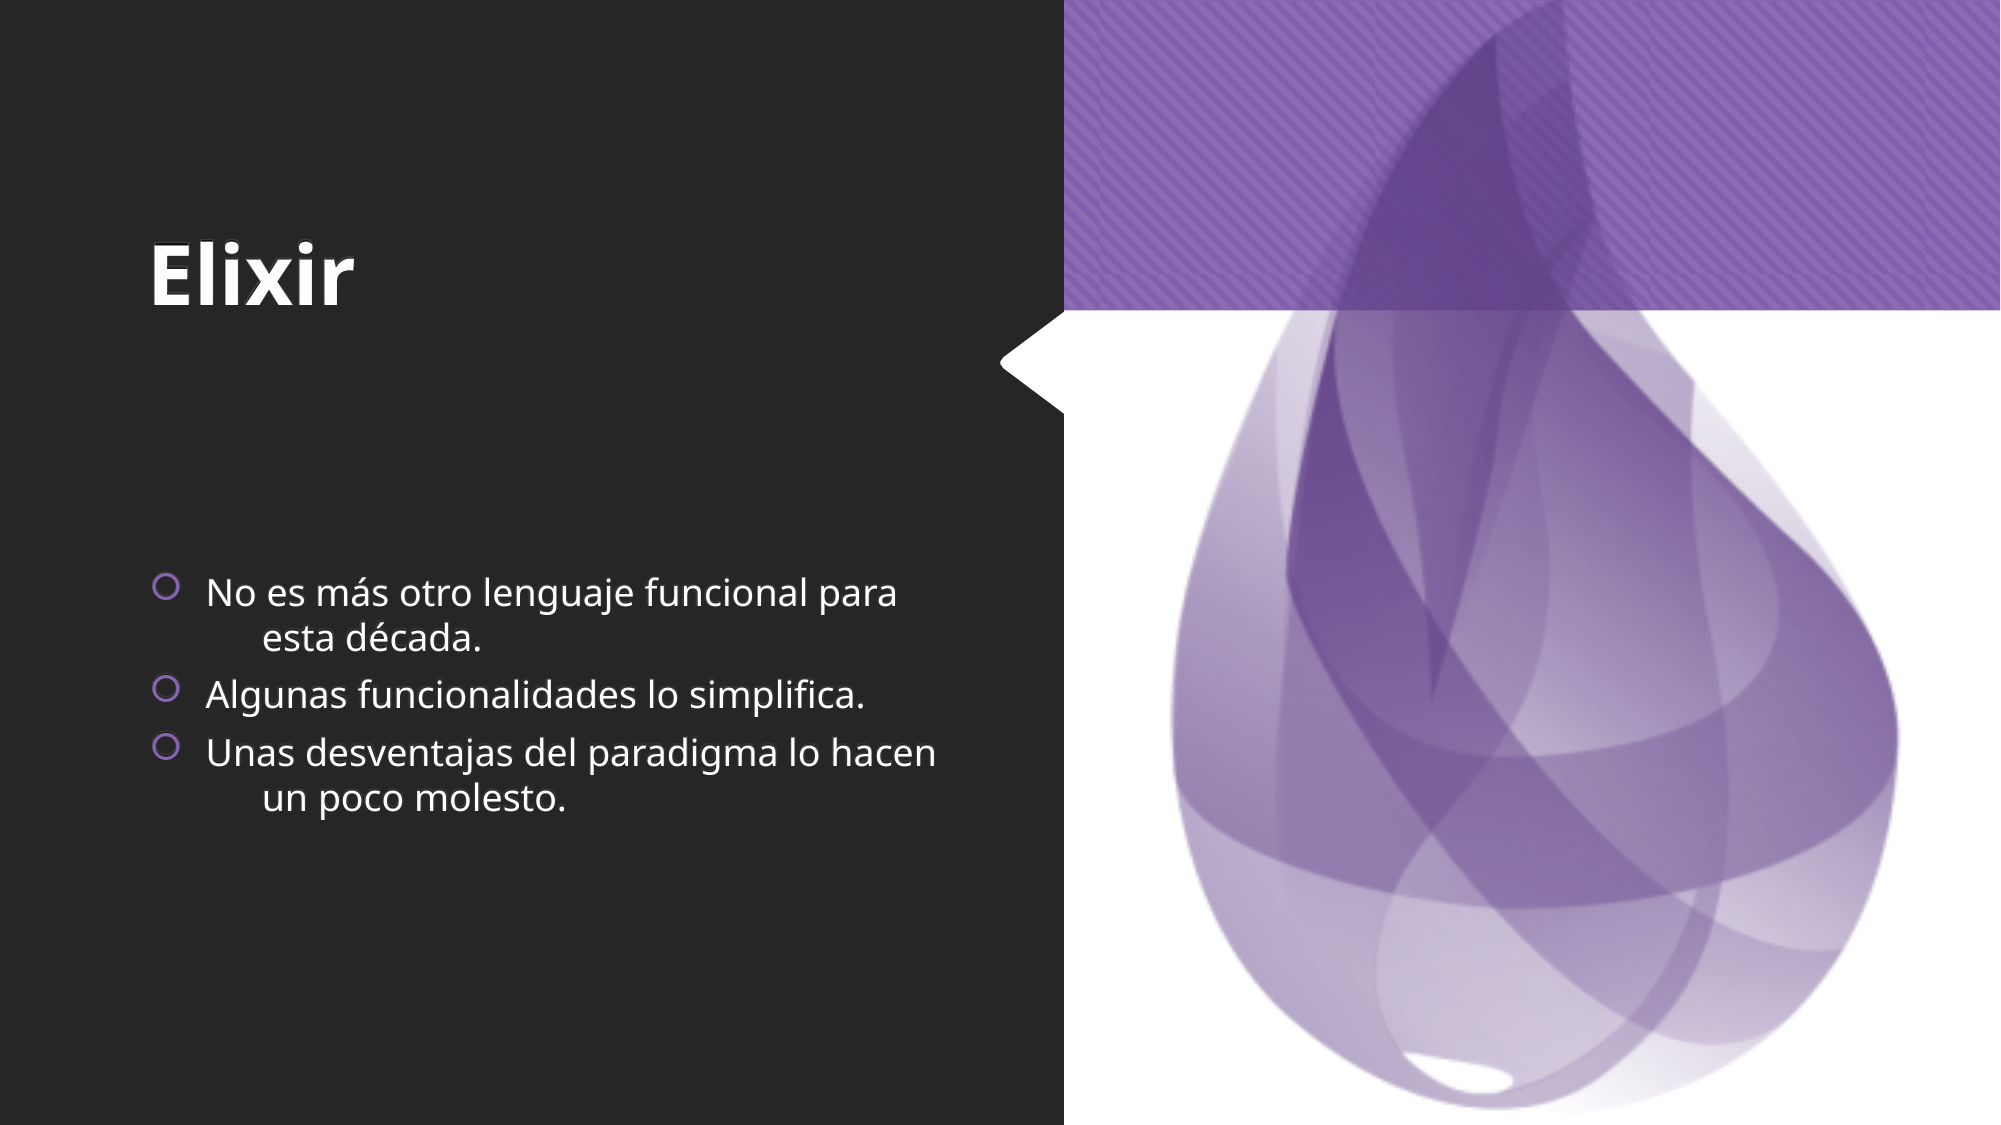

# Elixir
No es más otro lenguaje funcional para esta década.
Algunas funcionalidades lo simplifica.
Unas desventajas del paradigma lo hacen un poco molesto.